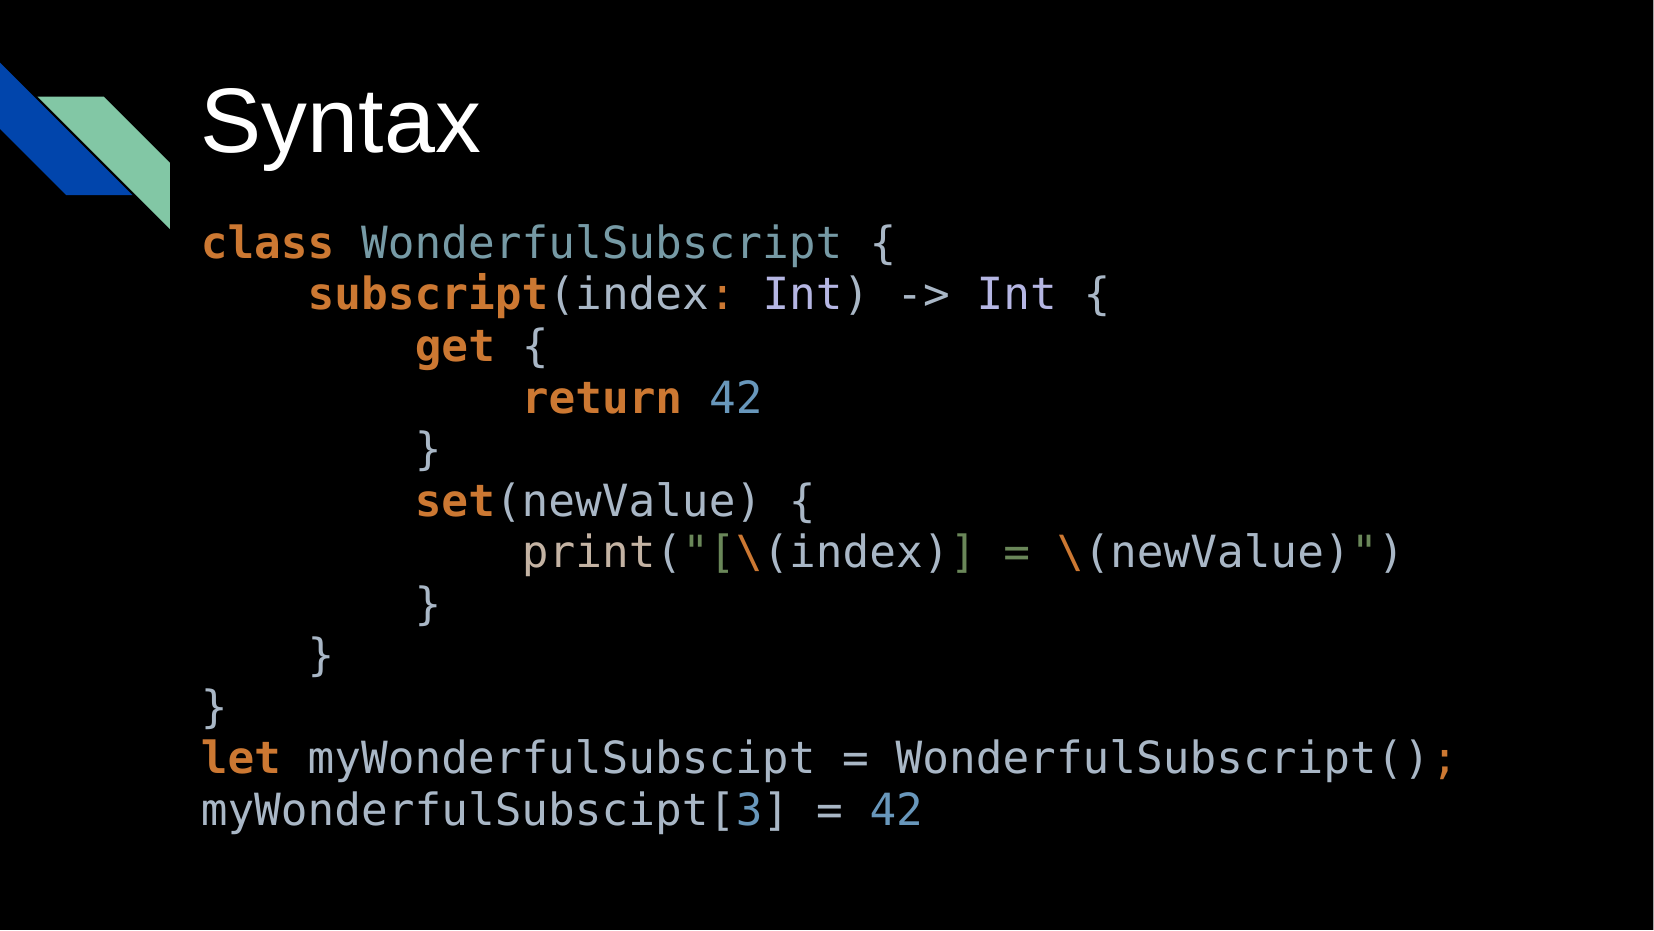

# Syntax
class WonderfulSubscript {
 subscript(index: Int) -> Int {
 get {
 return 42
 }
 set(newValue) {
 print("[\(index)] = \(newValue)")
 }
 }
}
let myWonderfulSubscipt = WonderfulSubscript();
myWonderfulSubscipt[3] = 42